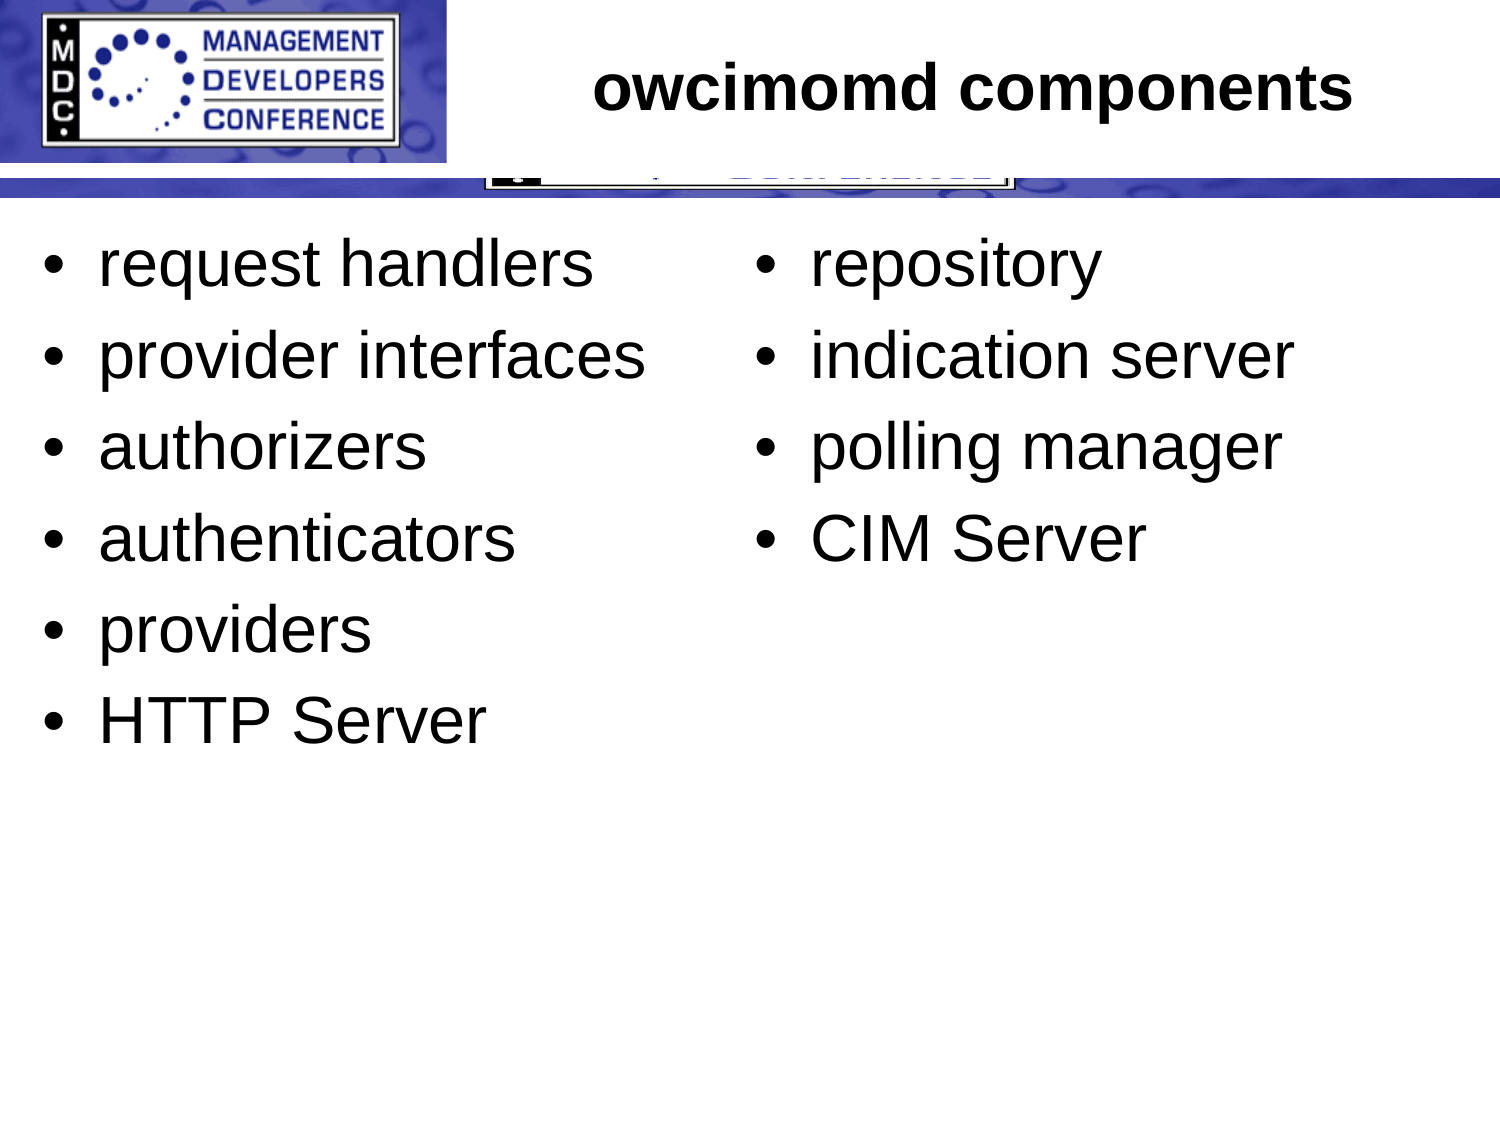

# owcimomd components
request handlers
provider interfaces
authorizers
authenticators
providers
HTTP Server
repository
indication server
polling manager
CIM Server